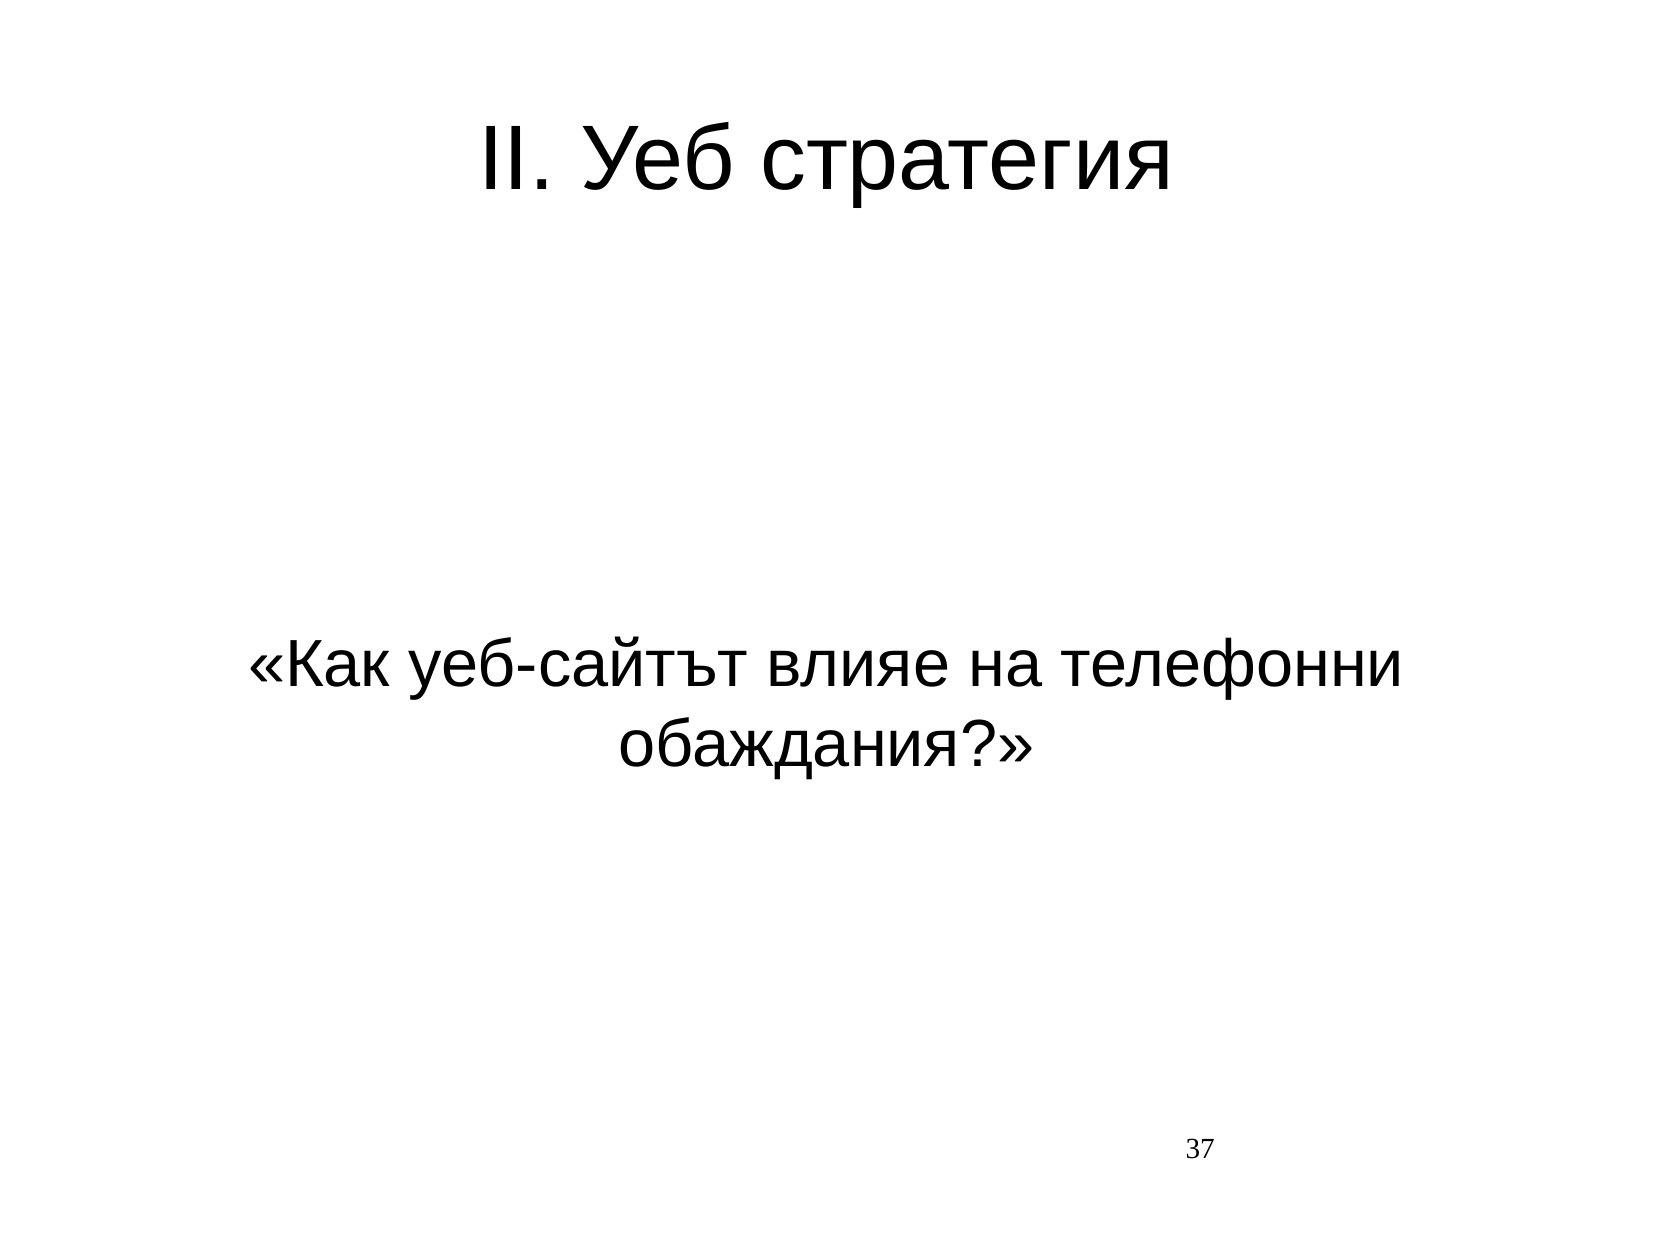

# II. Уеб стратегия
«Как уеб-сайтът влияе на телефонни обаждания?»